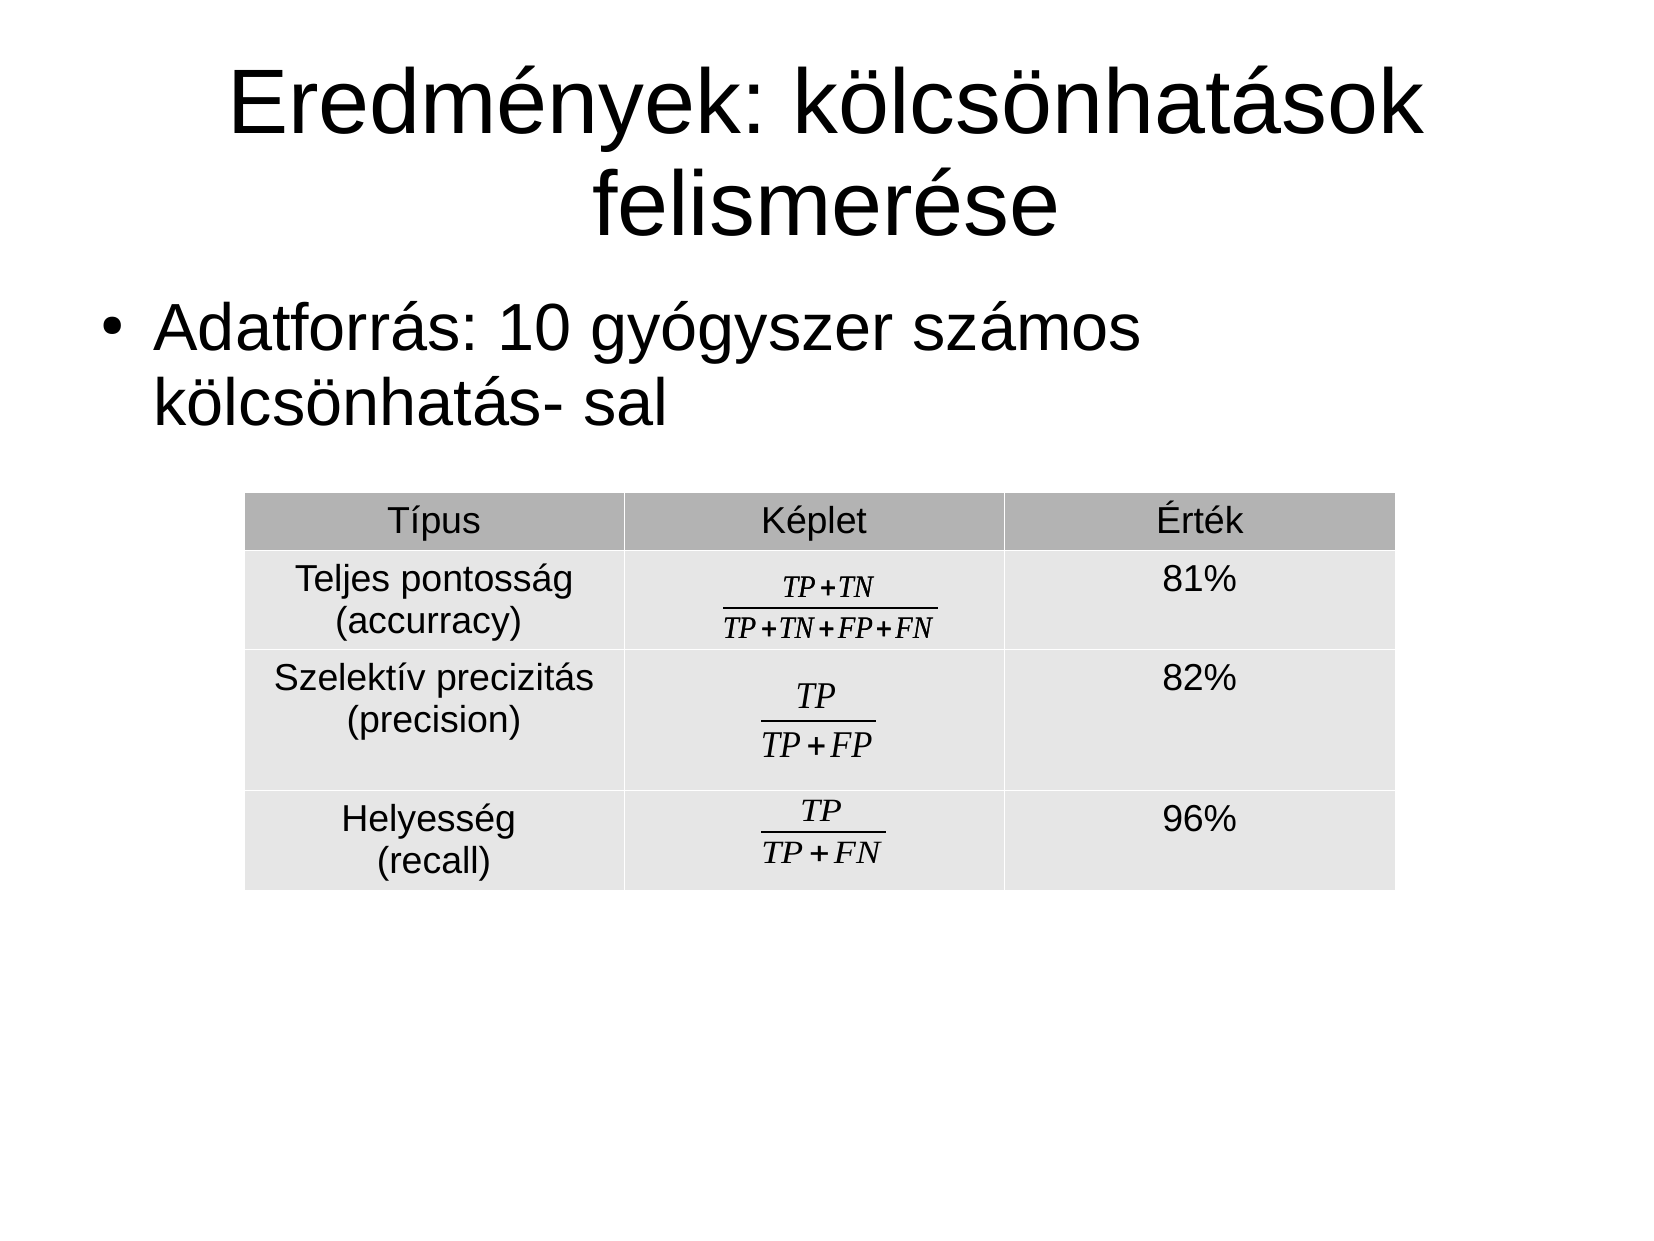

# Eredmények: kölcsönhatások felismerése
Adatforrás: 10 gyógyszer számos kölcsönhatás- sal
| Típus | Képlet | Érték |
| --- | --- | --- |
| Teljes pontosság (accurracy) | | 81% |
| Szelektív precizitás (precision) | | 82% |
| Helyesség (recall) | | 96% |